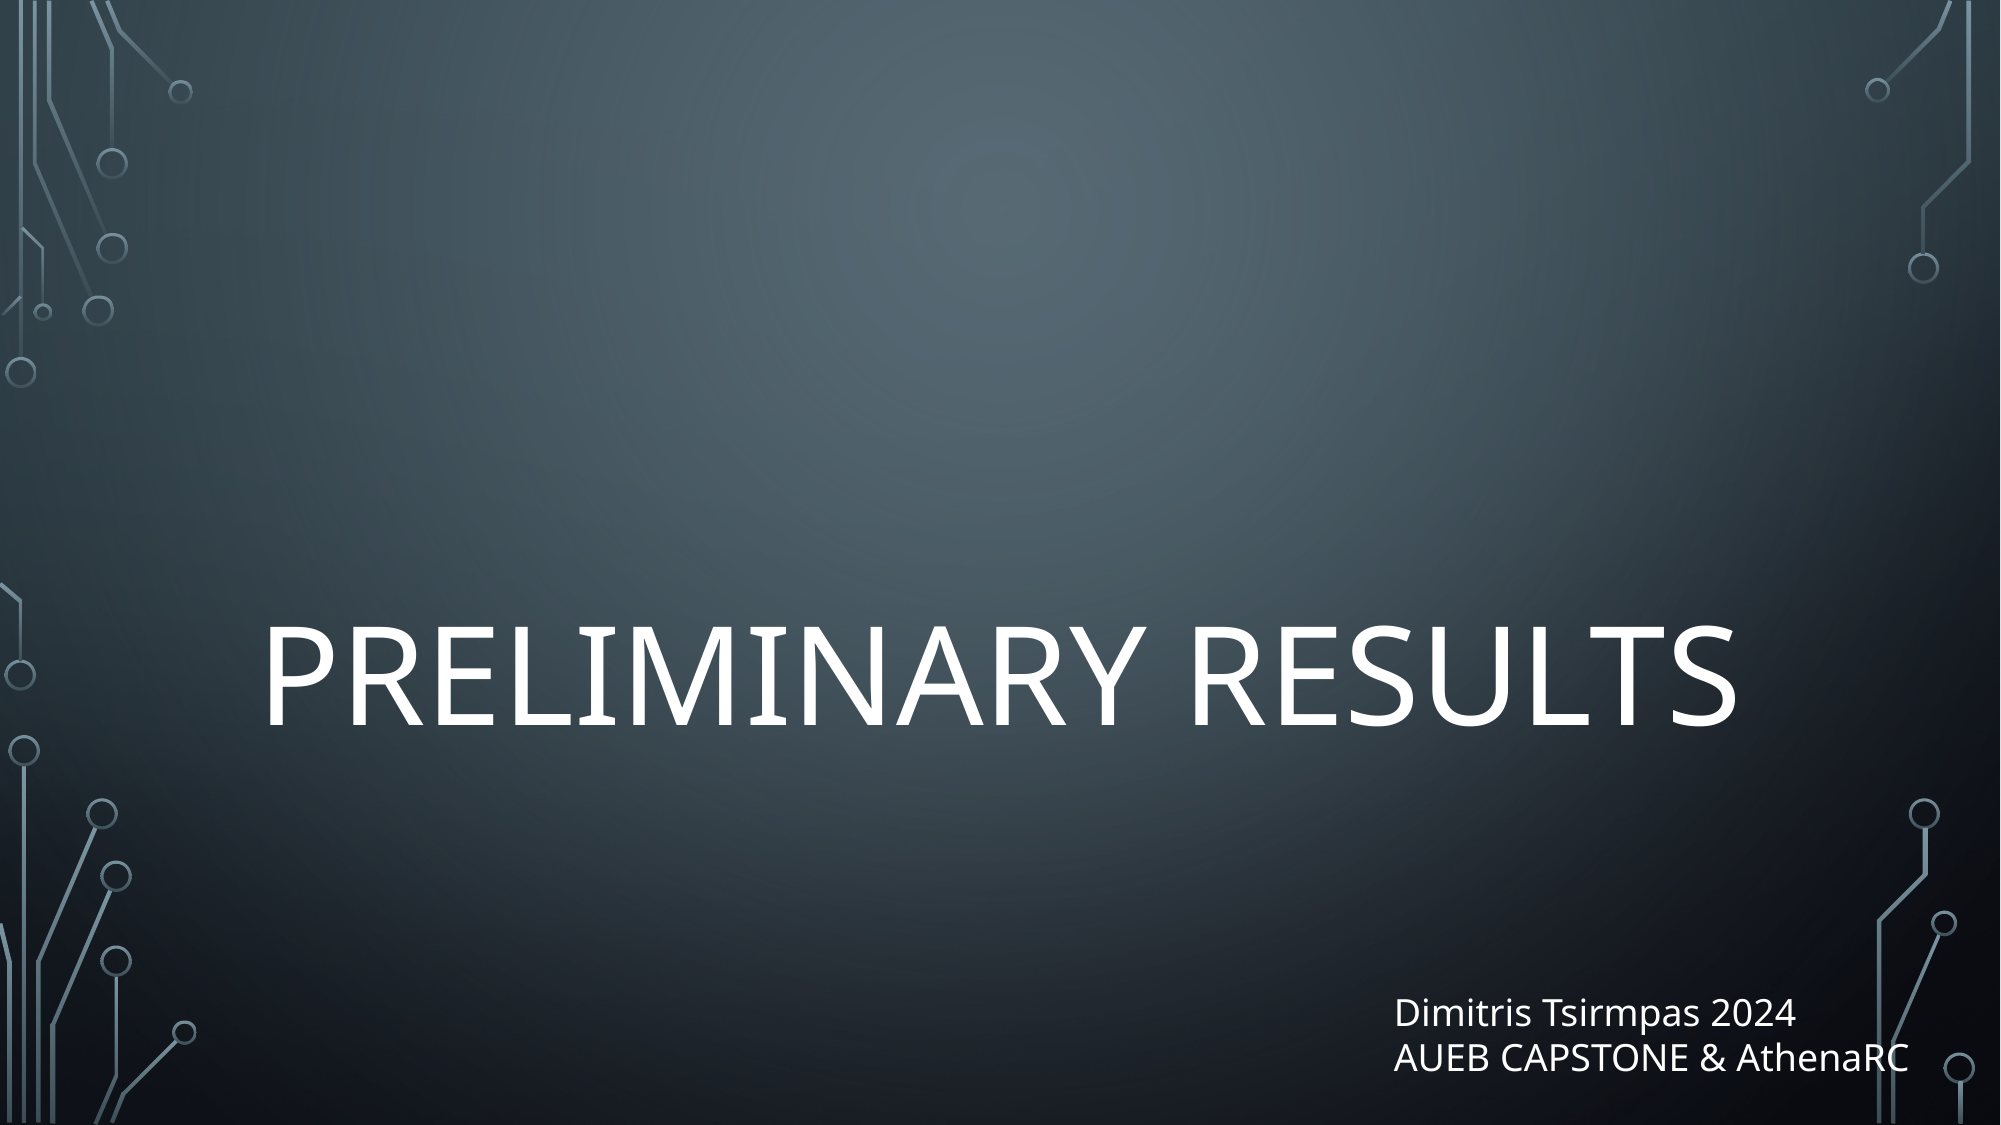

# Preliminary results
Dimitris Tsirmpas 2024
AUEB CAPSTONE & AthenaRC